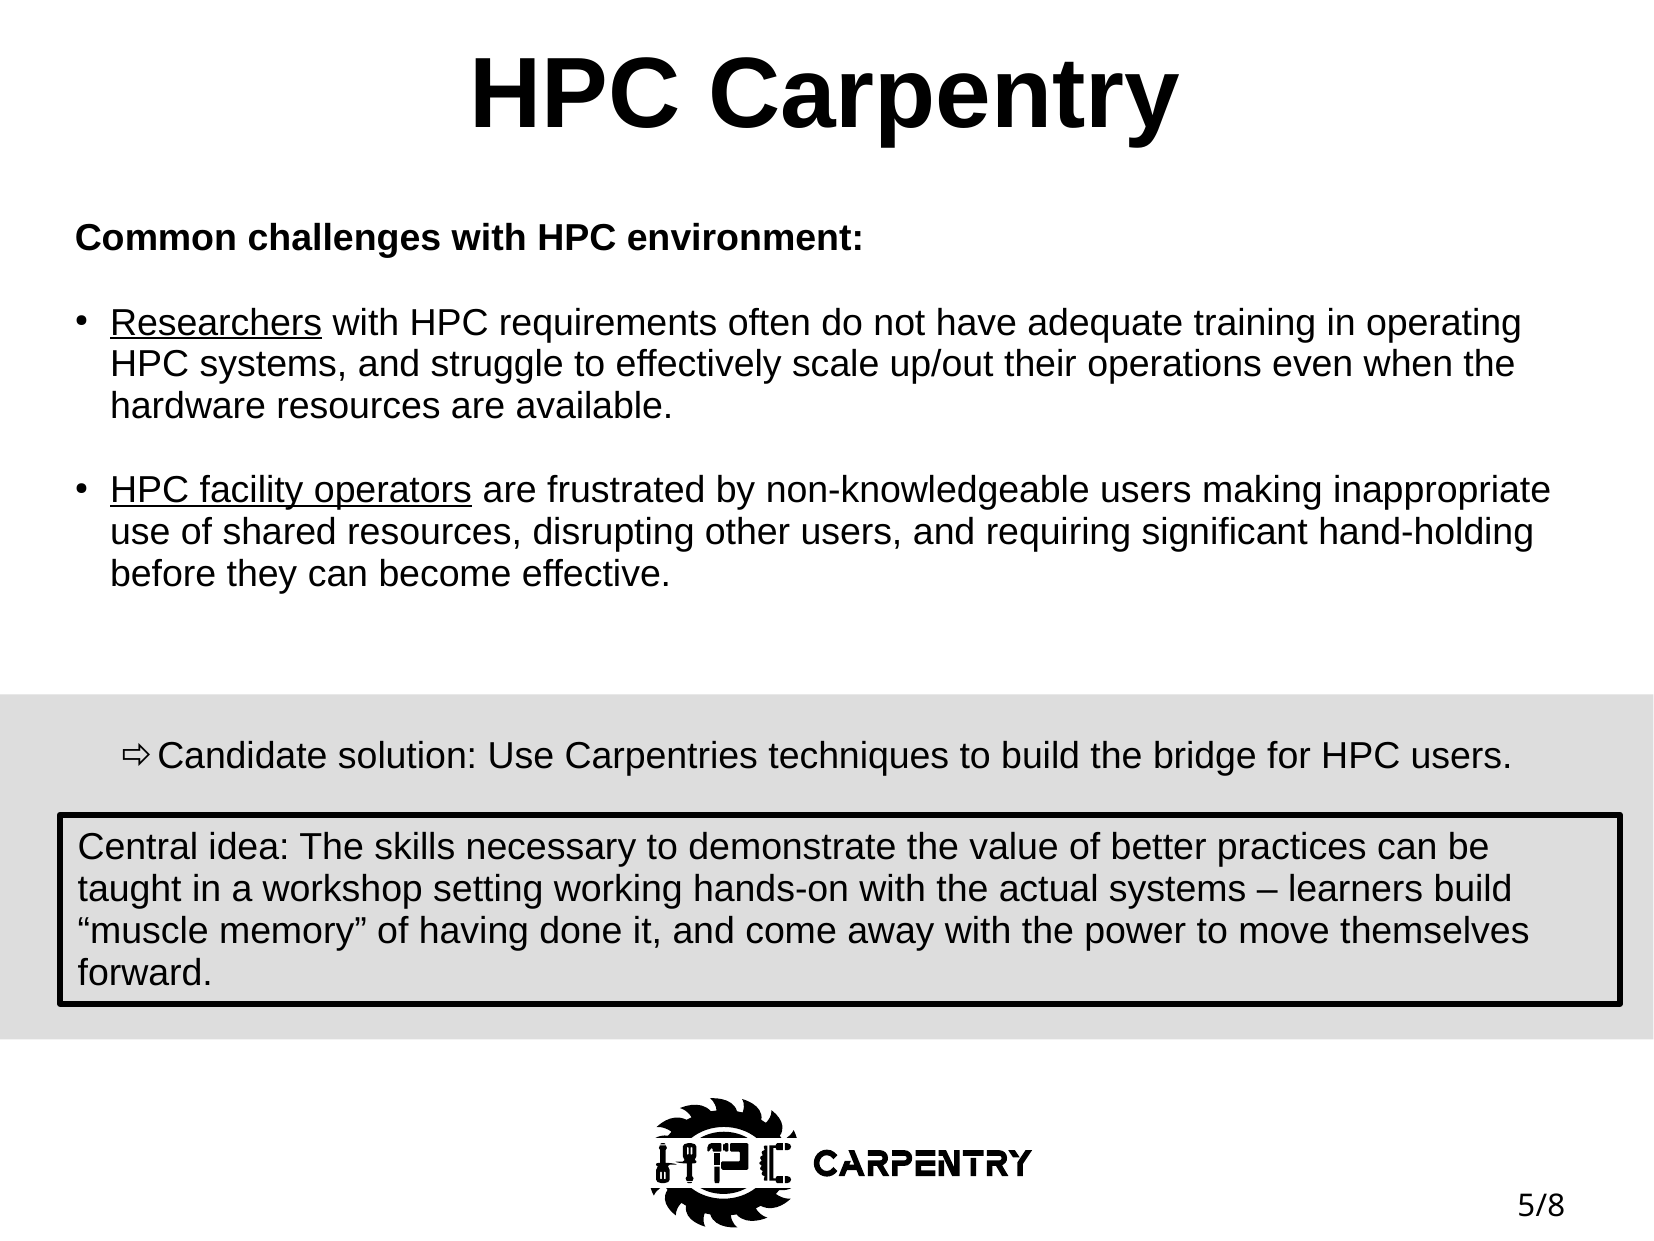

HPC Carpentry
Common challenges with HPC environment:
Researchers with HPC requirements often do not have adequate training in operating HPC systems, and struggle to effectively scale up/out their operations even when the hardware resources are available.
HPC facility operators are frustrated by non-knowledgeable users making inappropriate use of shared resources, disrupting other users, and requiring significant hand-holding before they can become effective.
Candidate solution: Use Carpentries techniques to build the bridge for HPC users.
Central idea: The skills necessary to demonstrate the value of better practices can be taught in a workshop setting working hands-on with the actual systems – learners build “muscle memory” of having done it, and come away with the power to move themselves forward.